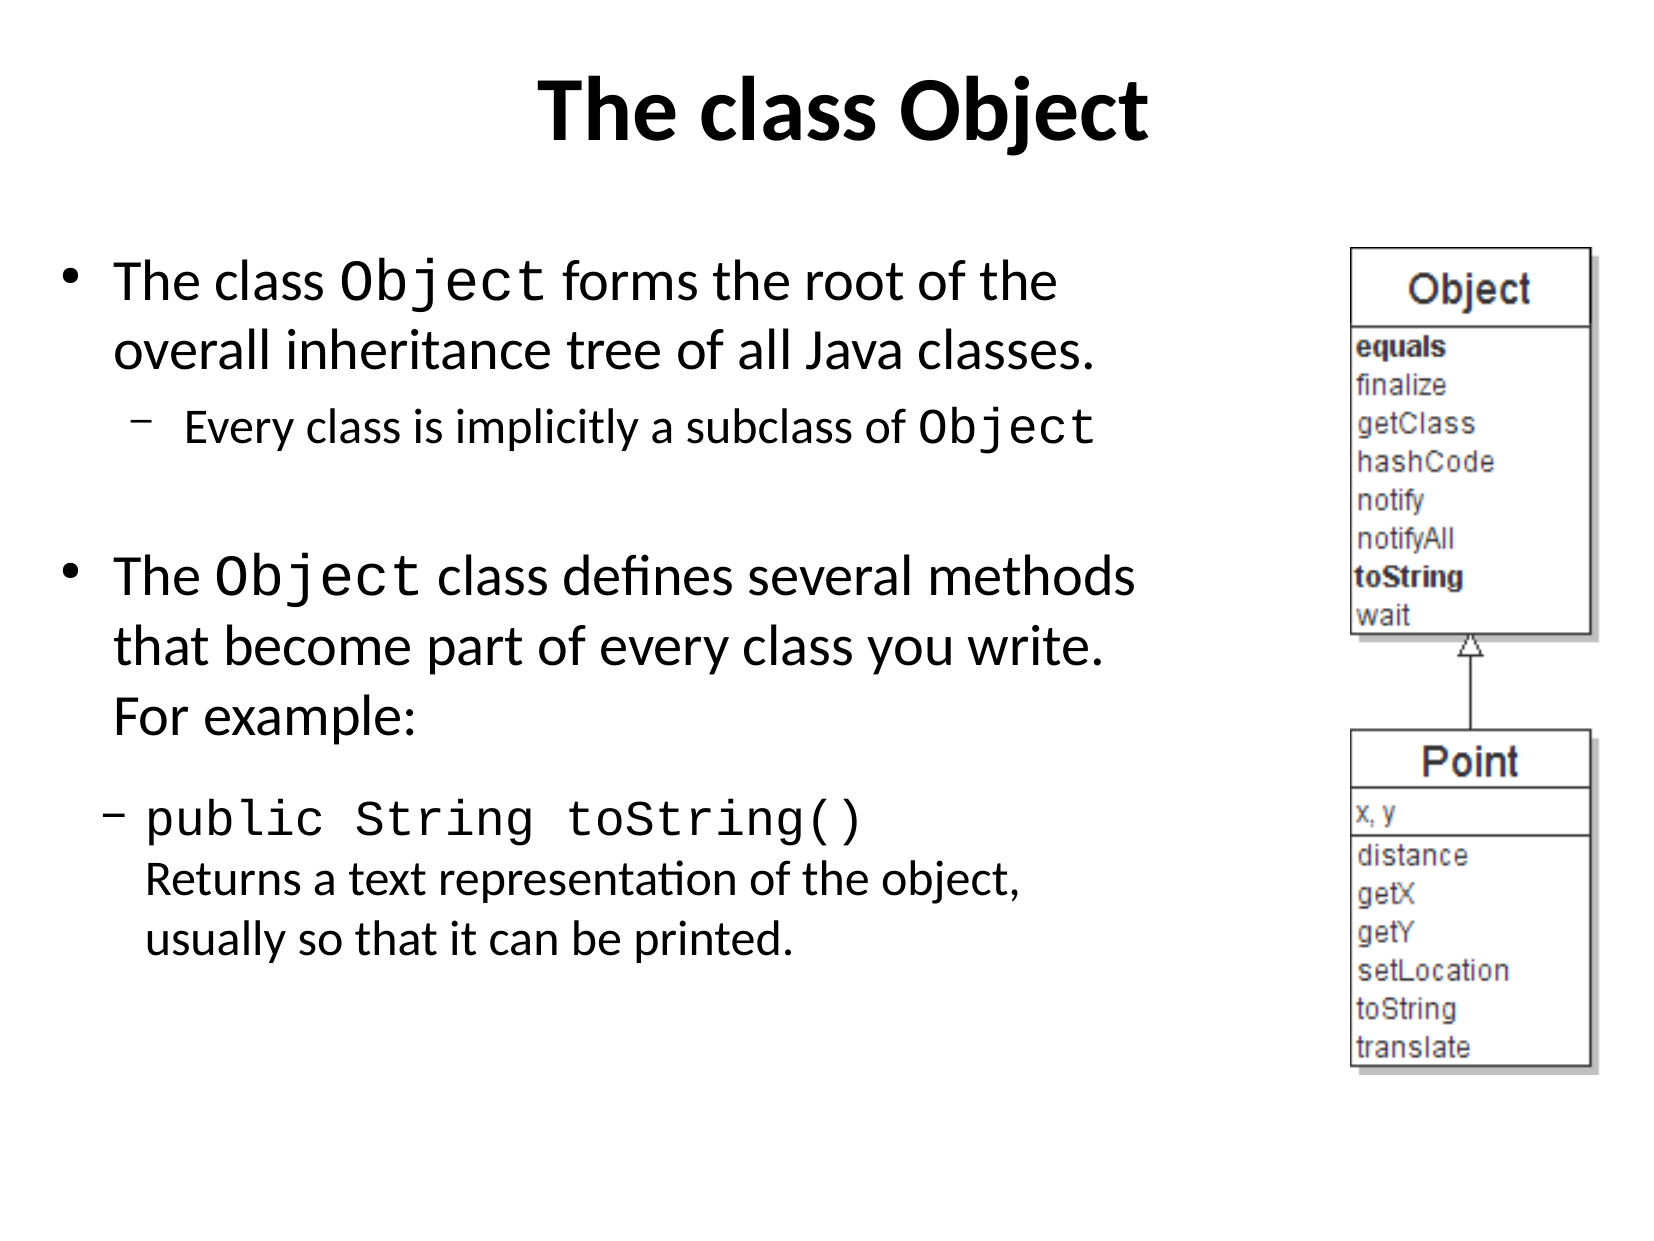

# The class Object
The class Object forms the root of the
overall inheritance tree of all Java classes.
Every class is implicitly a subclass of Object
The Object class defines several methods
that become part of every class you write.
For example:
public String toString()
Returns a text representation of the object,
usually so that it can be printed.